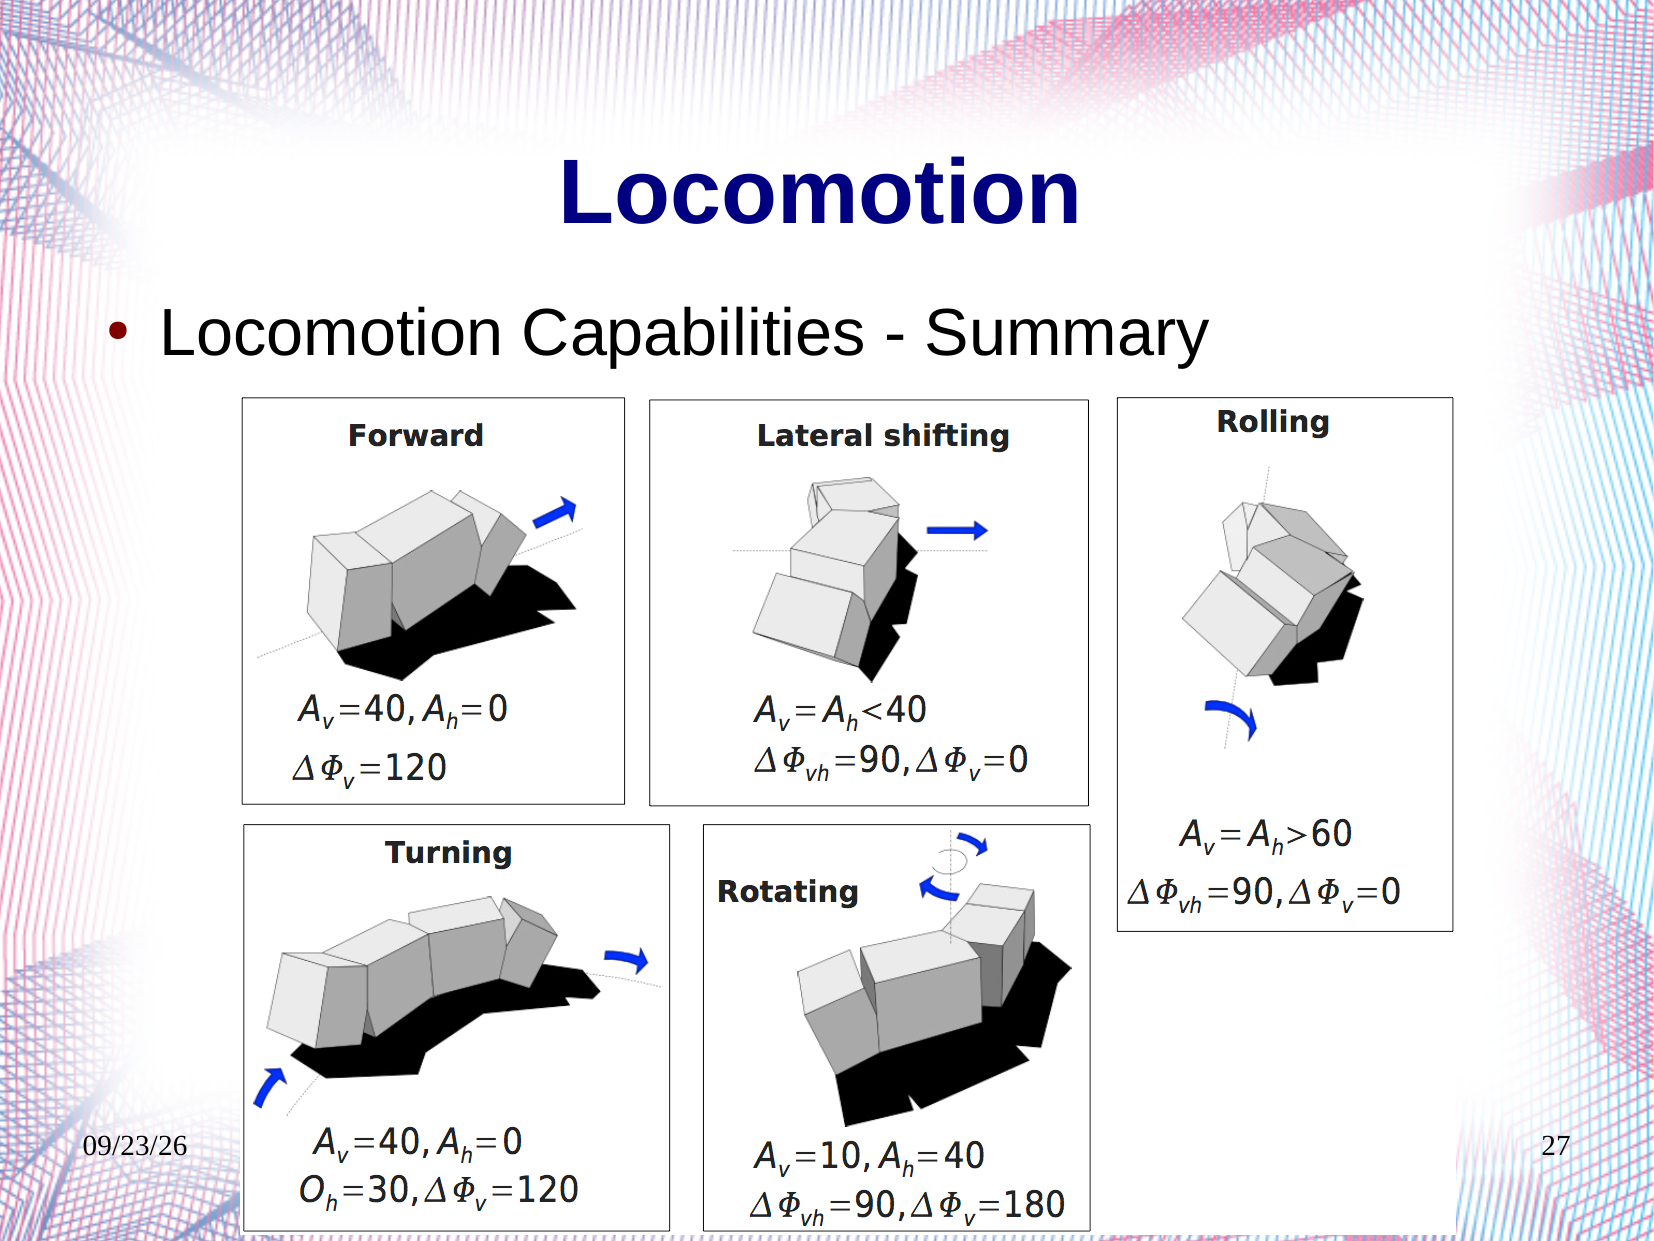

# Locomotion
Locomotion Capabilities - Summary
An Introduction To Modular Robots
27